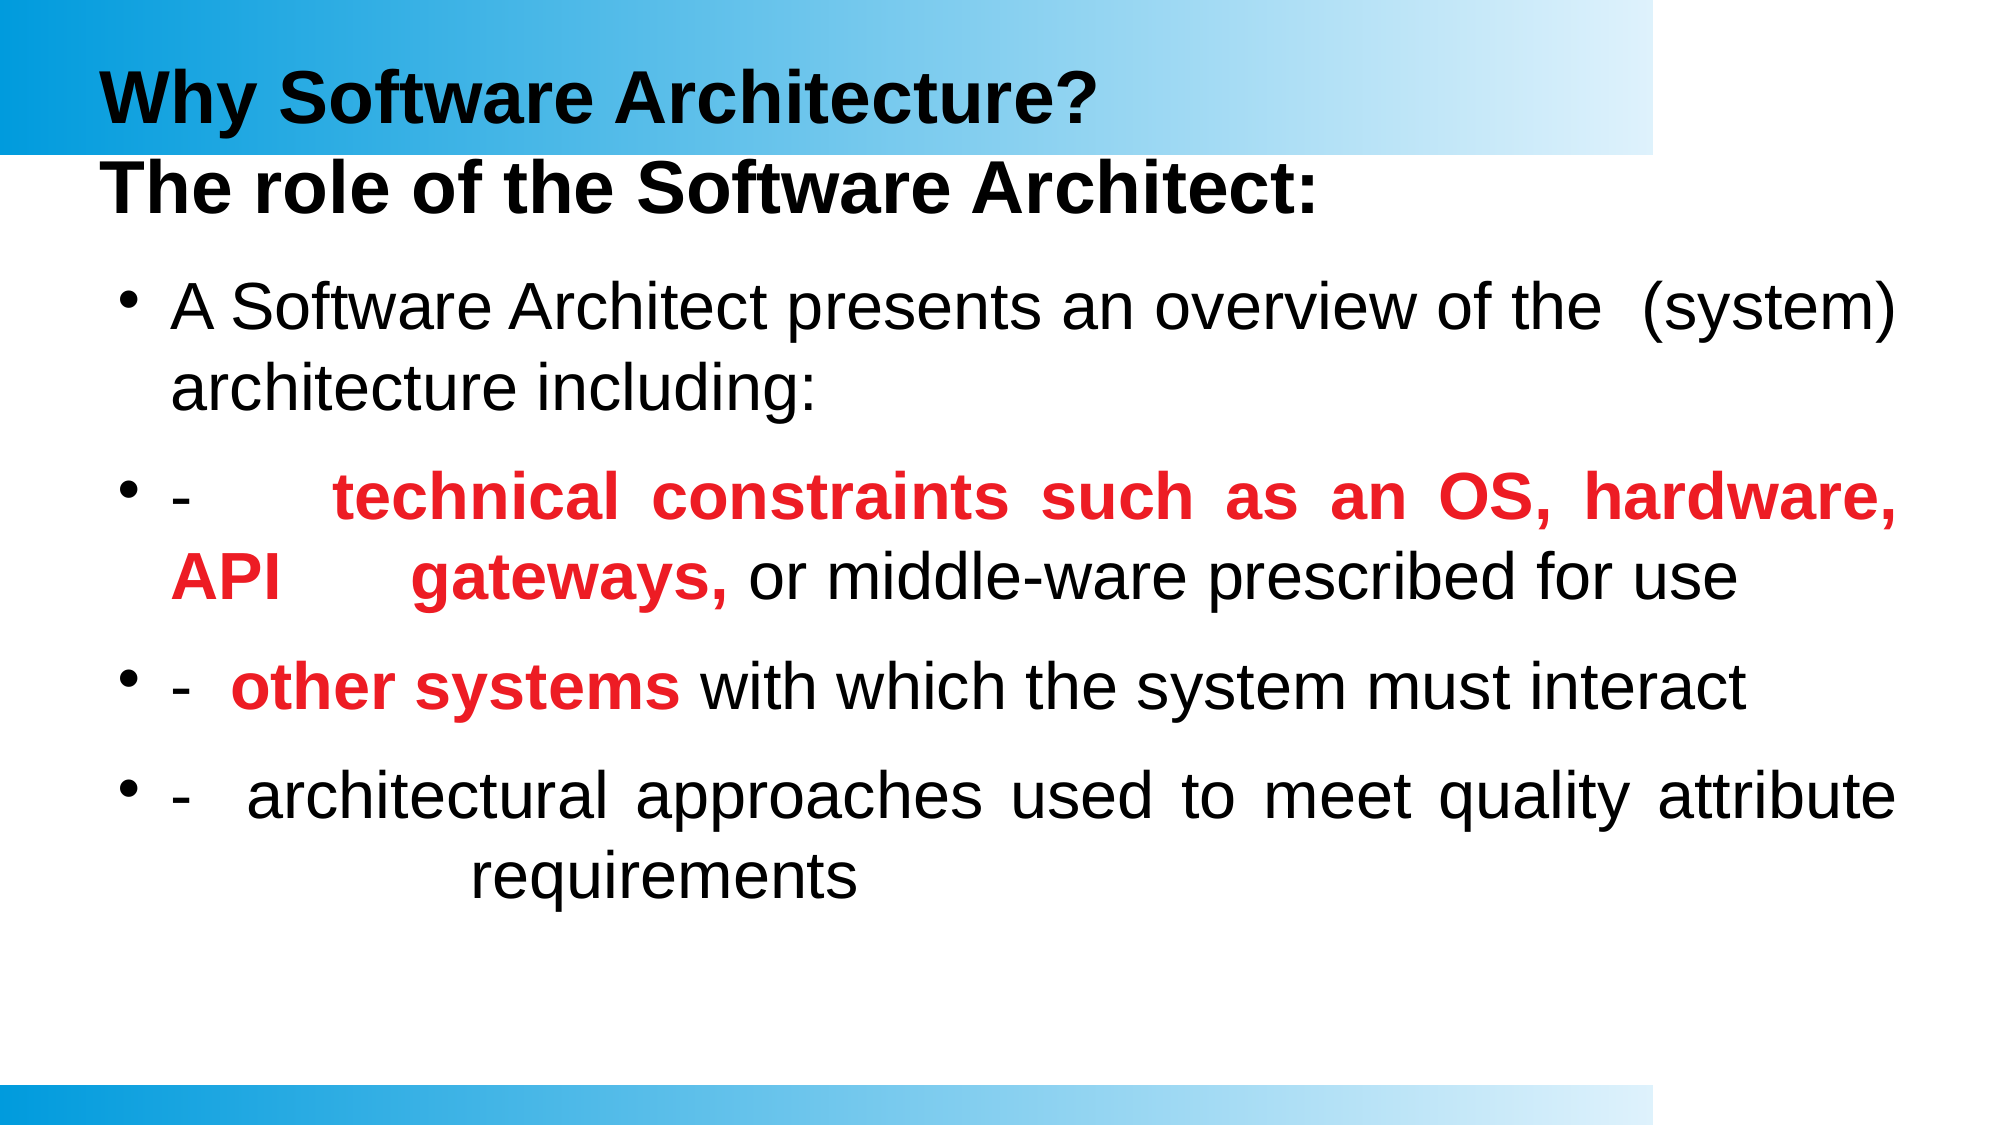

Why Software Architecture?
The role of the Software Architect:
# A Software Architect presents an overview of the (system) architecture including:
- 	technical constraints such as an OS, hardware, API gateways, or middle-ware prescribed for use
- other systems with which the system must interact
- architectural approaches used to meet quality attribute 		requirements